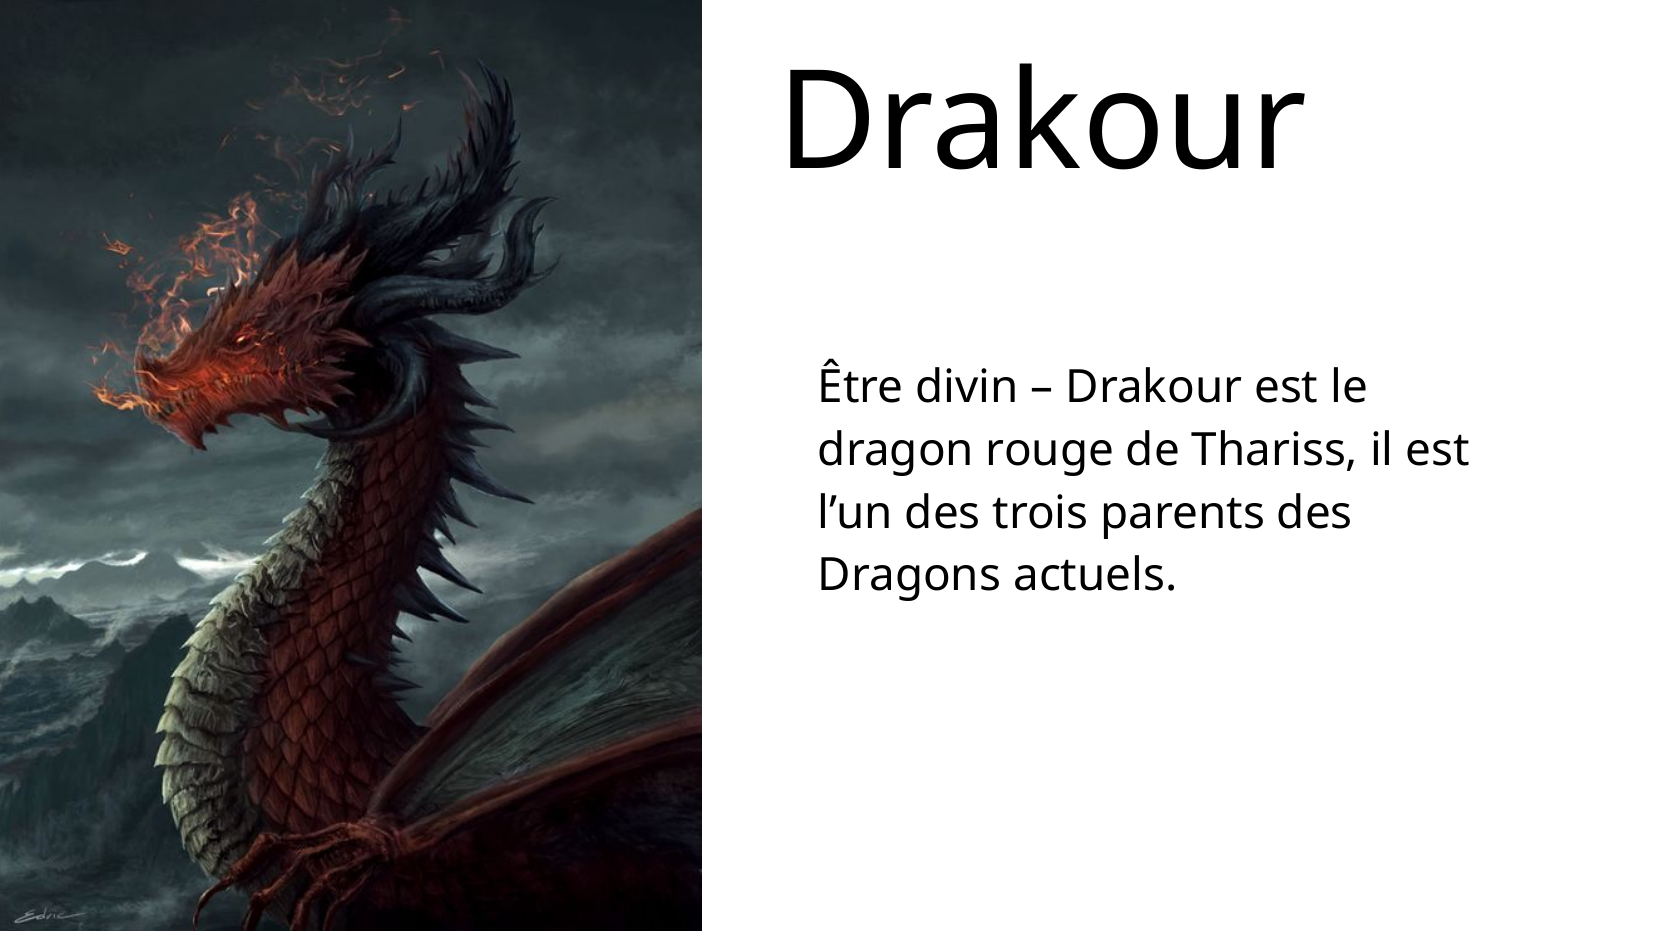

# Drakour
Être divin – Drakour est le dragon rouge de Thariss, il est l’un des trois parents des Dragons actuels.